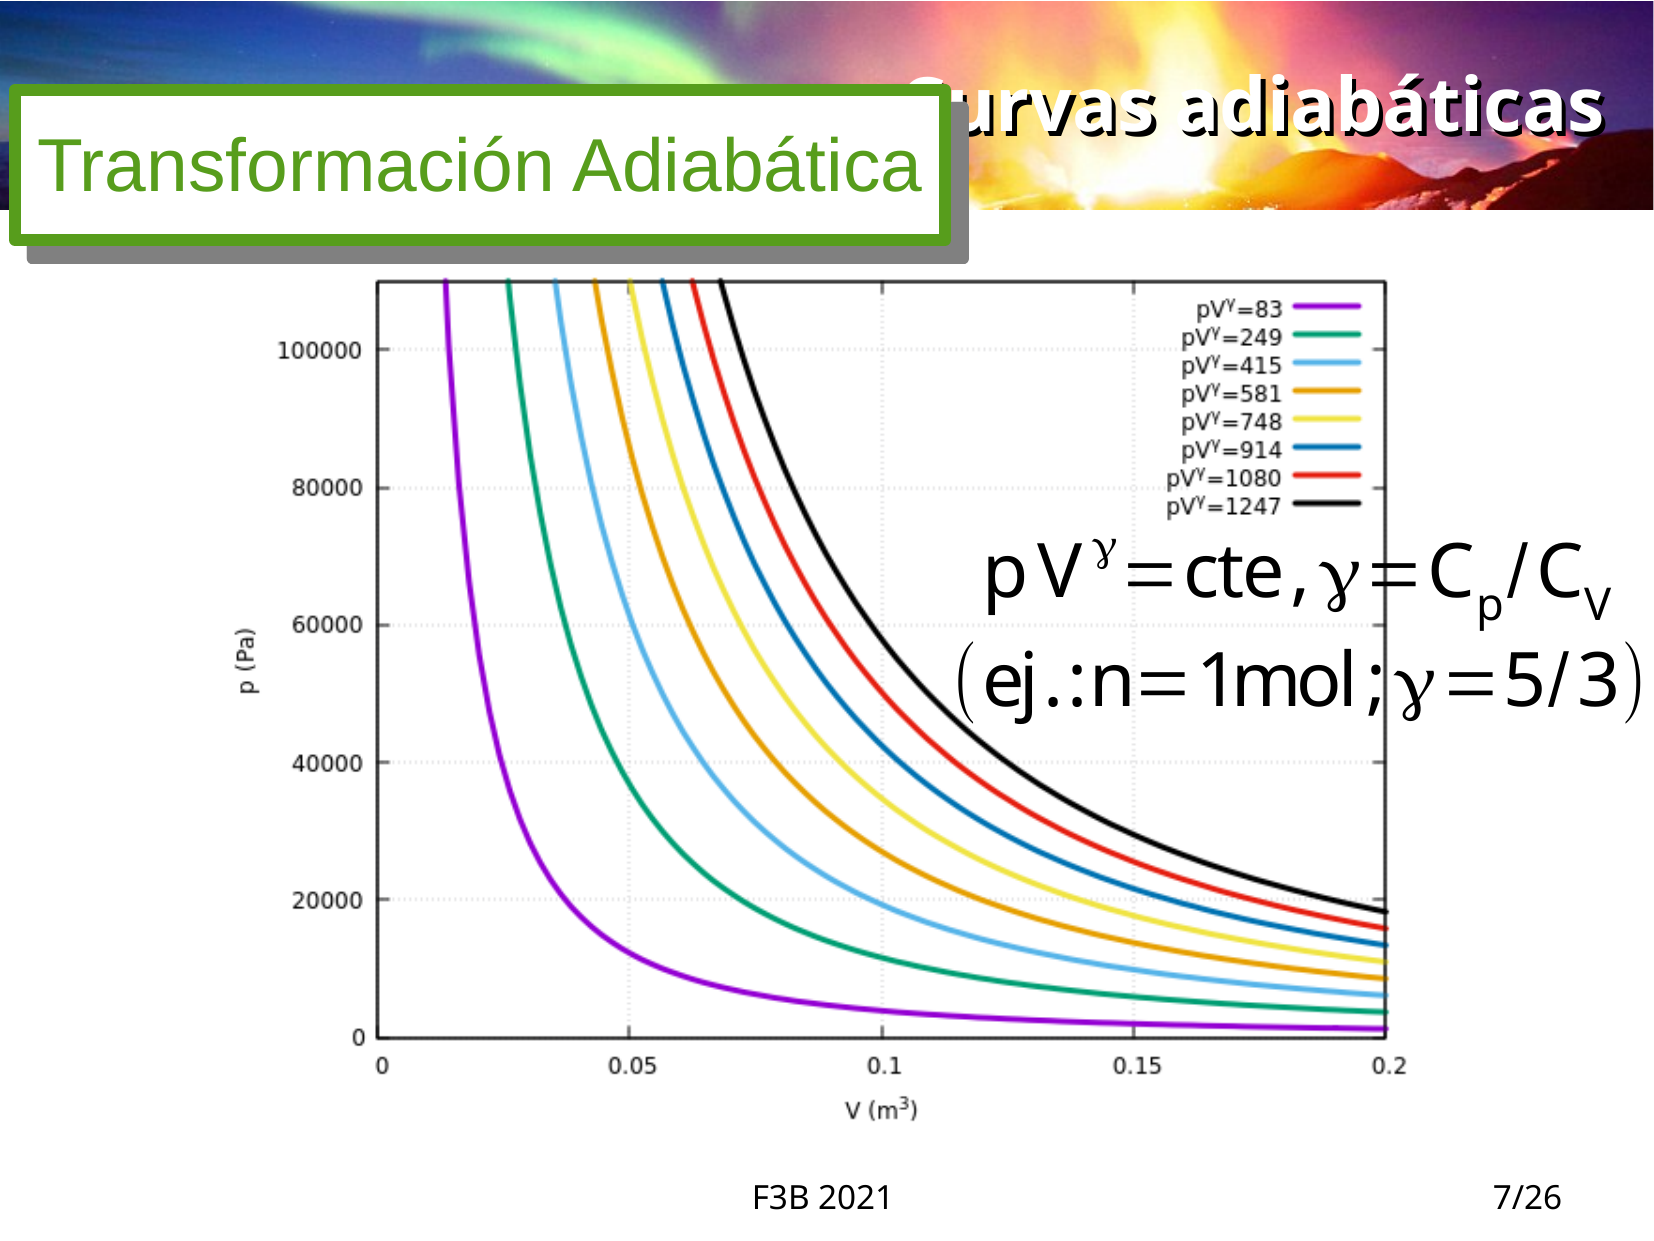

# Curvas adiabáticas
Transformación Adiabática
F3B 2021
7